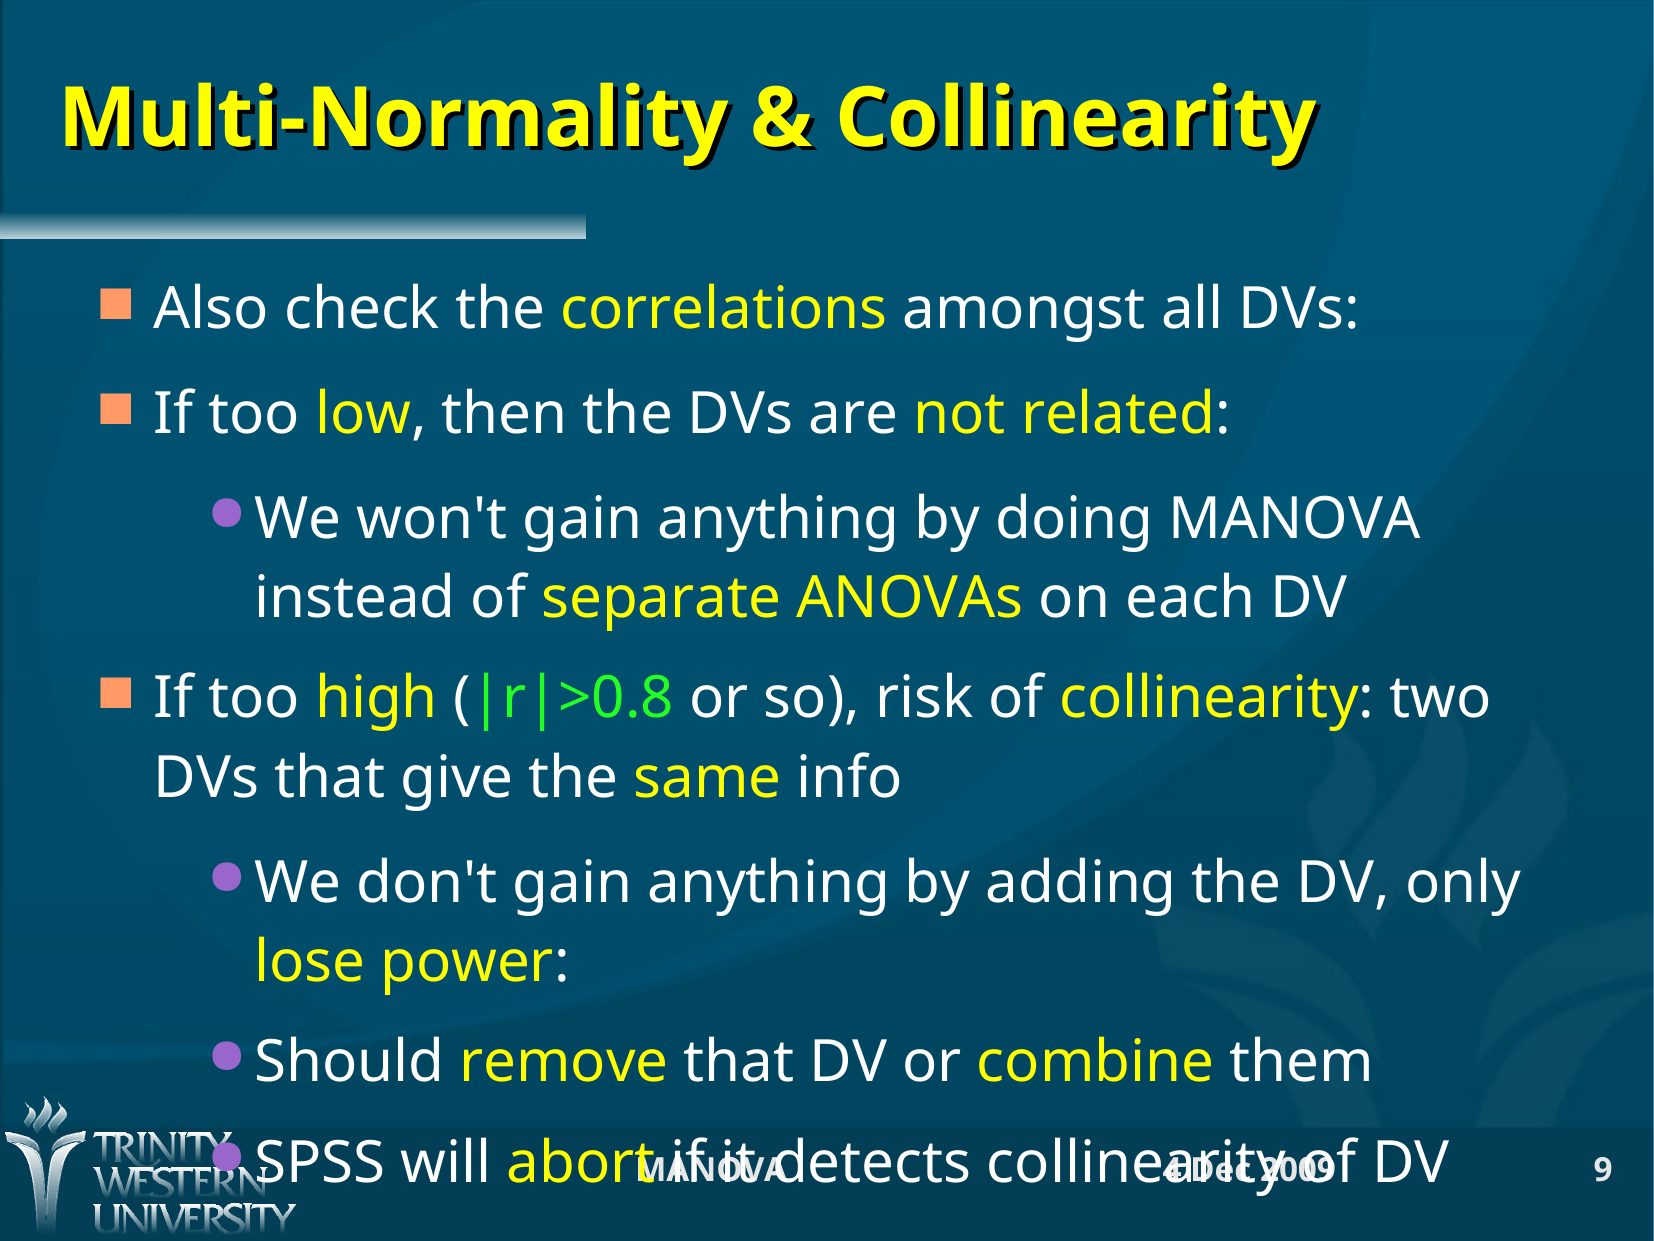

# Multi-Normality & Collinearity
Also check the correlations amongst all DVs:
If too low, then the DVs are not related:
We won't gain anything by doing MANOVA instead of separate ANOVAs on each DV
If too high (|r|>0.8 or so), risk of collinearity: two DVs that give the same info
We don't gain anything by adding the DV, only lose power:
Should remove that DV or combine them
SPSS will abort if it detects collinearity of DV
MANOVA
4 Dec 2009
9